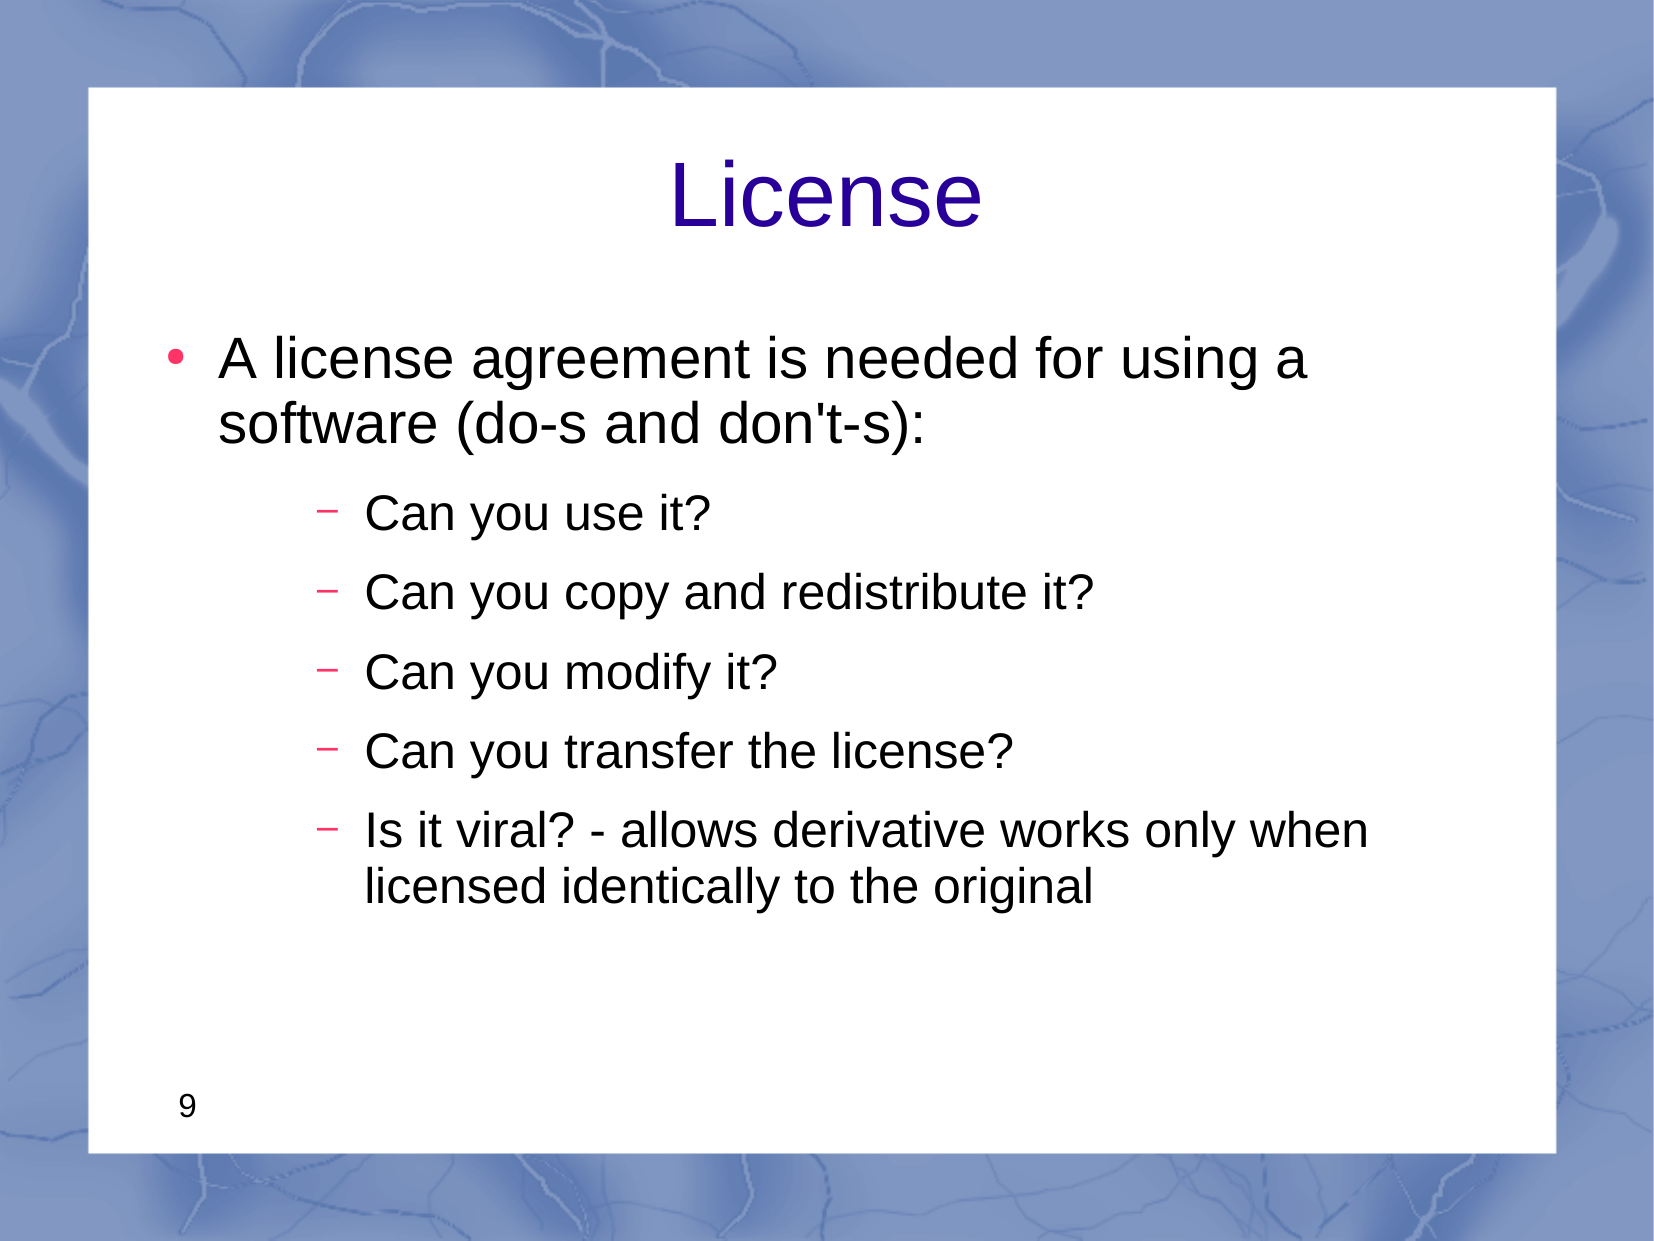

# License
A license agreement is needed for using a software (do-s and don't-s):
Can you use it?
Can you copy and redistribute it?
Can you modify it?
Can you transfer the license?
Is it viral? - allows derivative works only when licensed identically to the original
9